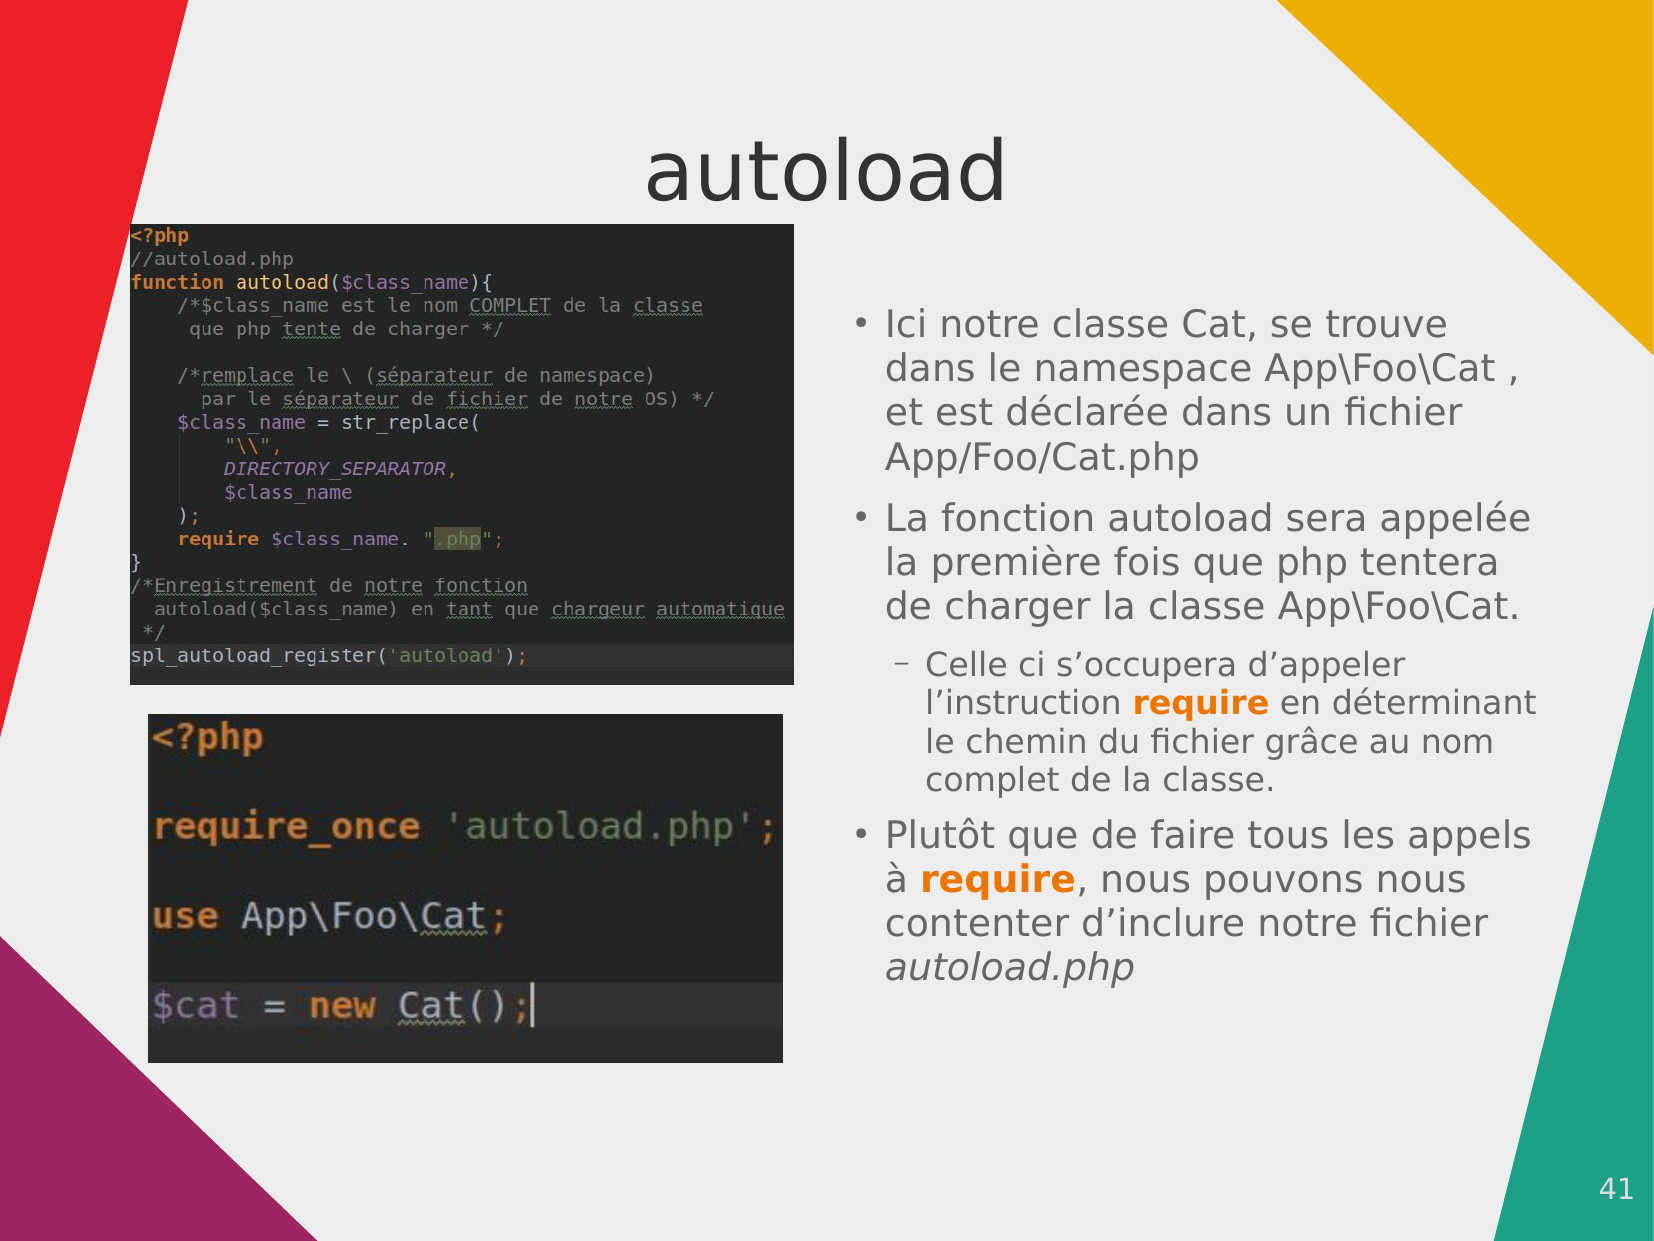

# autoload
Ici notre classe Cat, se trouve dans le namespace App\Foo\Cat , et est déclarée dans un fichier App/Foo/Cat.php
La fonction autoload sera appelée la première fois que php tentera de charger la classe App\Foo\Cat.
Celle ci s’occupera d’appeler l’instruction require en déterminant le chemin du fichier grâce au nom complet de la classe.
Plutôt que de faire tous les appels à require, nous pouvons nous contenter d’inclure notre fichier autoload.php
41